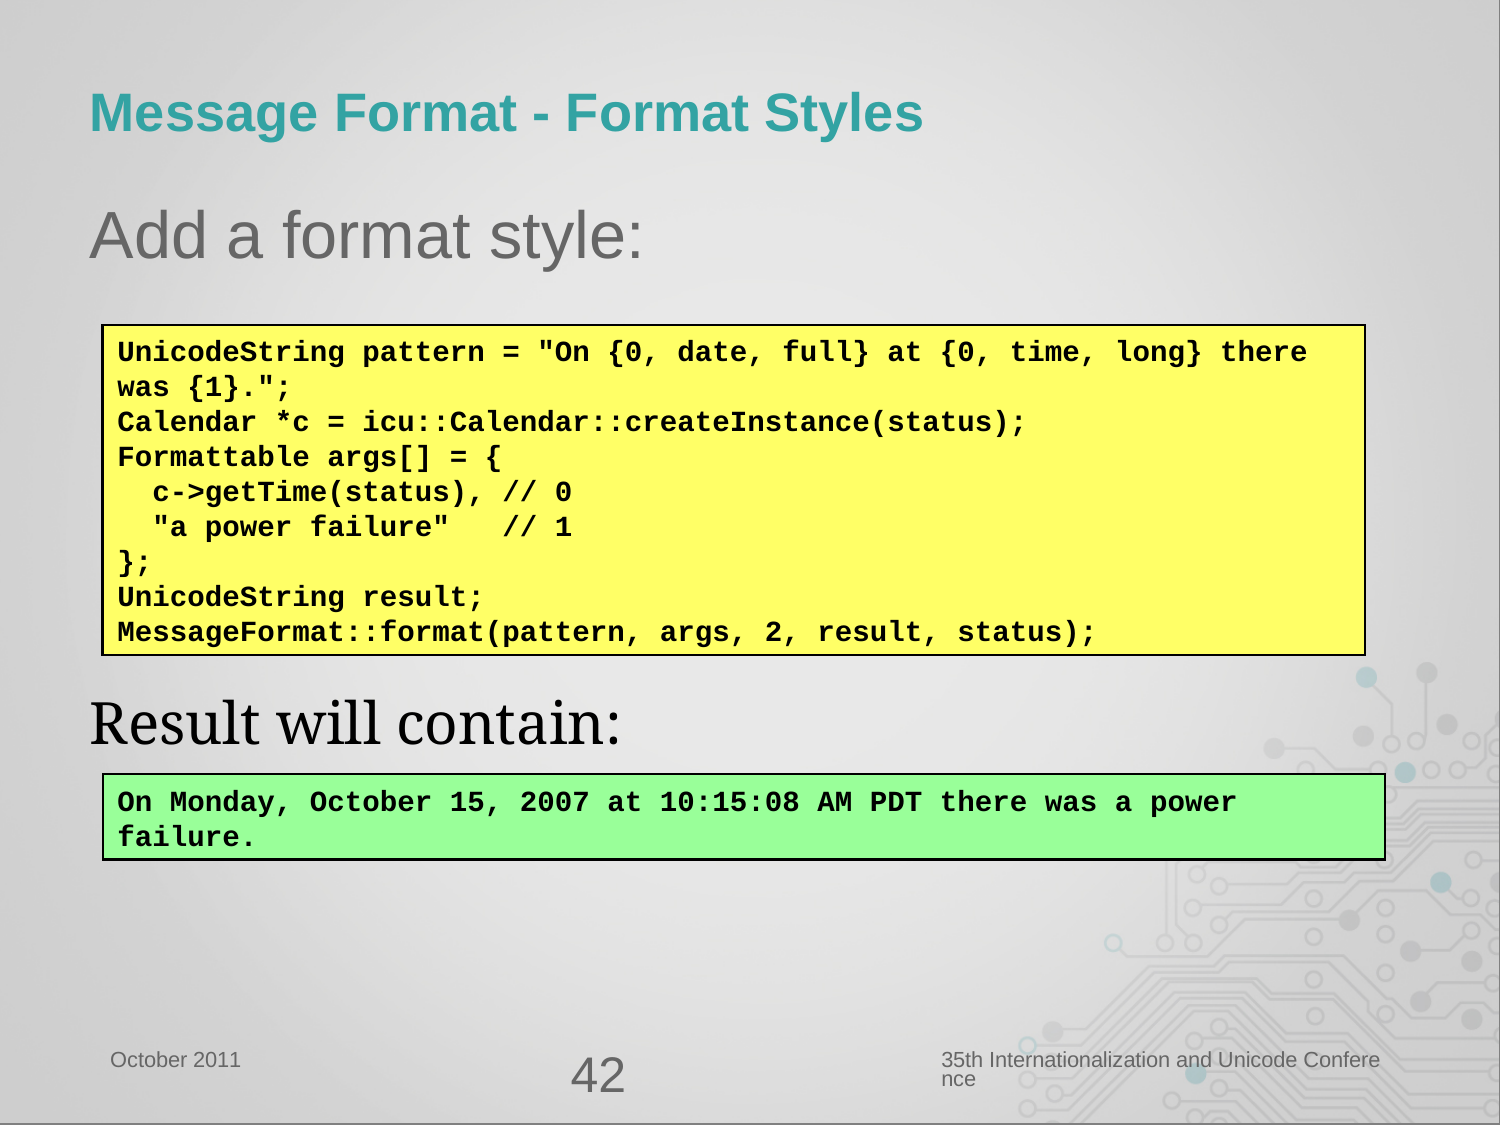

# Message Format - Format Styles
Add a format style:
UnicodeString pattern = "On {0, date, full} at {0, time, long} there was {1}.";
Calendar *c = icu::Calendar::createInstance(status);
Formattable args[] = {
 c->getTime(status), // 0
 "a power failure" // 1
};
UnicodeString result;
MessageFormat::format(pattern, args, 2, result, status);
Result will contain:
On Monday, October 15, 2007 at 10:15:08 AM PDT there was a power failure.
October 2011
42
35th Internationalization and Unicode Conference